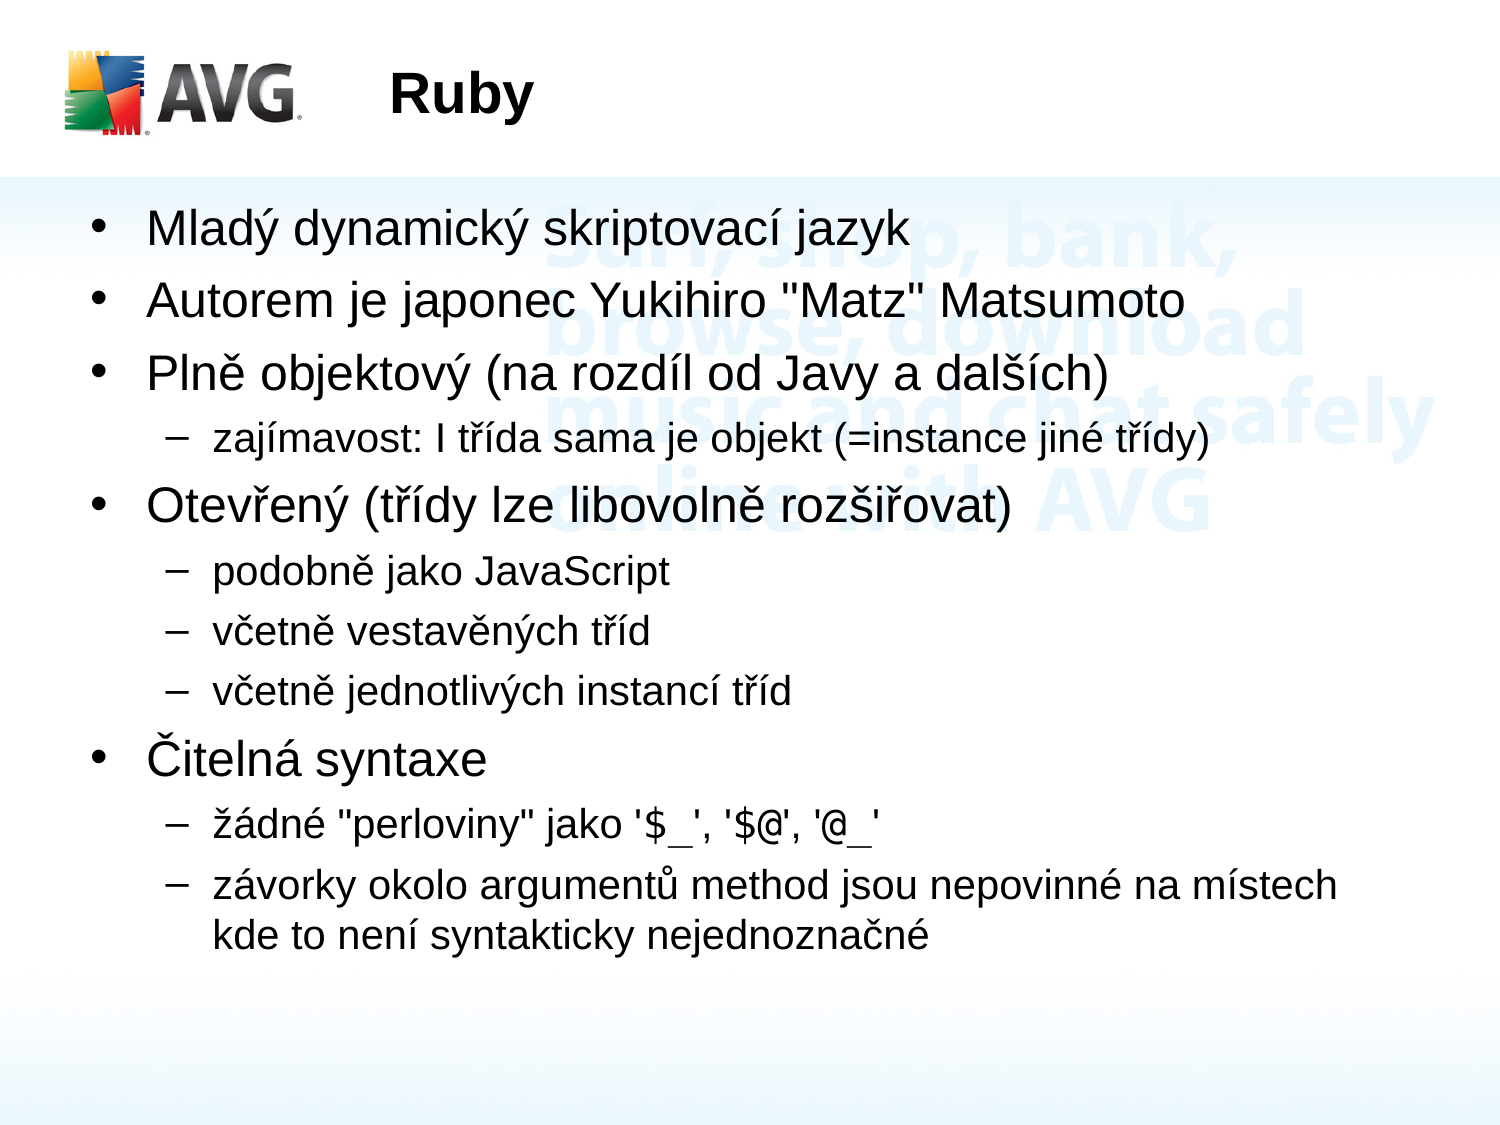

# Ruby
Mladý dynamický skriptovací jazyk
Autorem je japonec Yukihiro "Matz" Matsumoto
Plně objektový (na rozdíl od Javy a dalších)
zajímavost: I třída sama je objekt (=instance jiné třídy)
Otevřený (třídy lze libovolně rozšiřovat)
podobně jako JavaScript
včetně vestavěných tříd
včetně jednotlivých instancí tříd
Čitelná syntaxe
žádné "perloviny" jako '$_', '$@', '@_'
závorky okolo argumentů method jsou nepovinné na místech kde to není syntakticky nejednoznačné